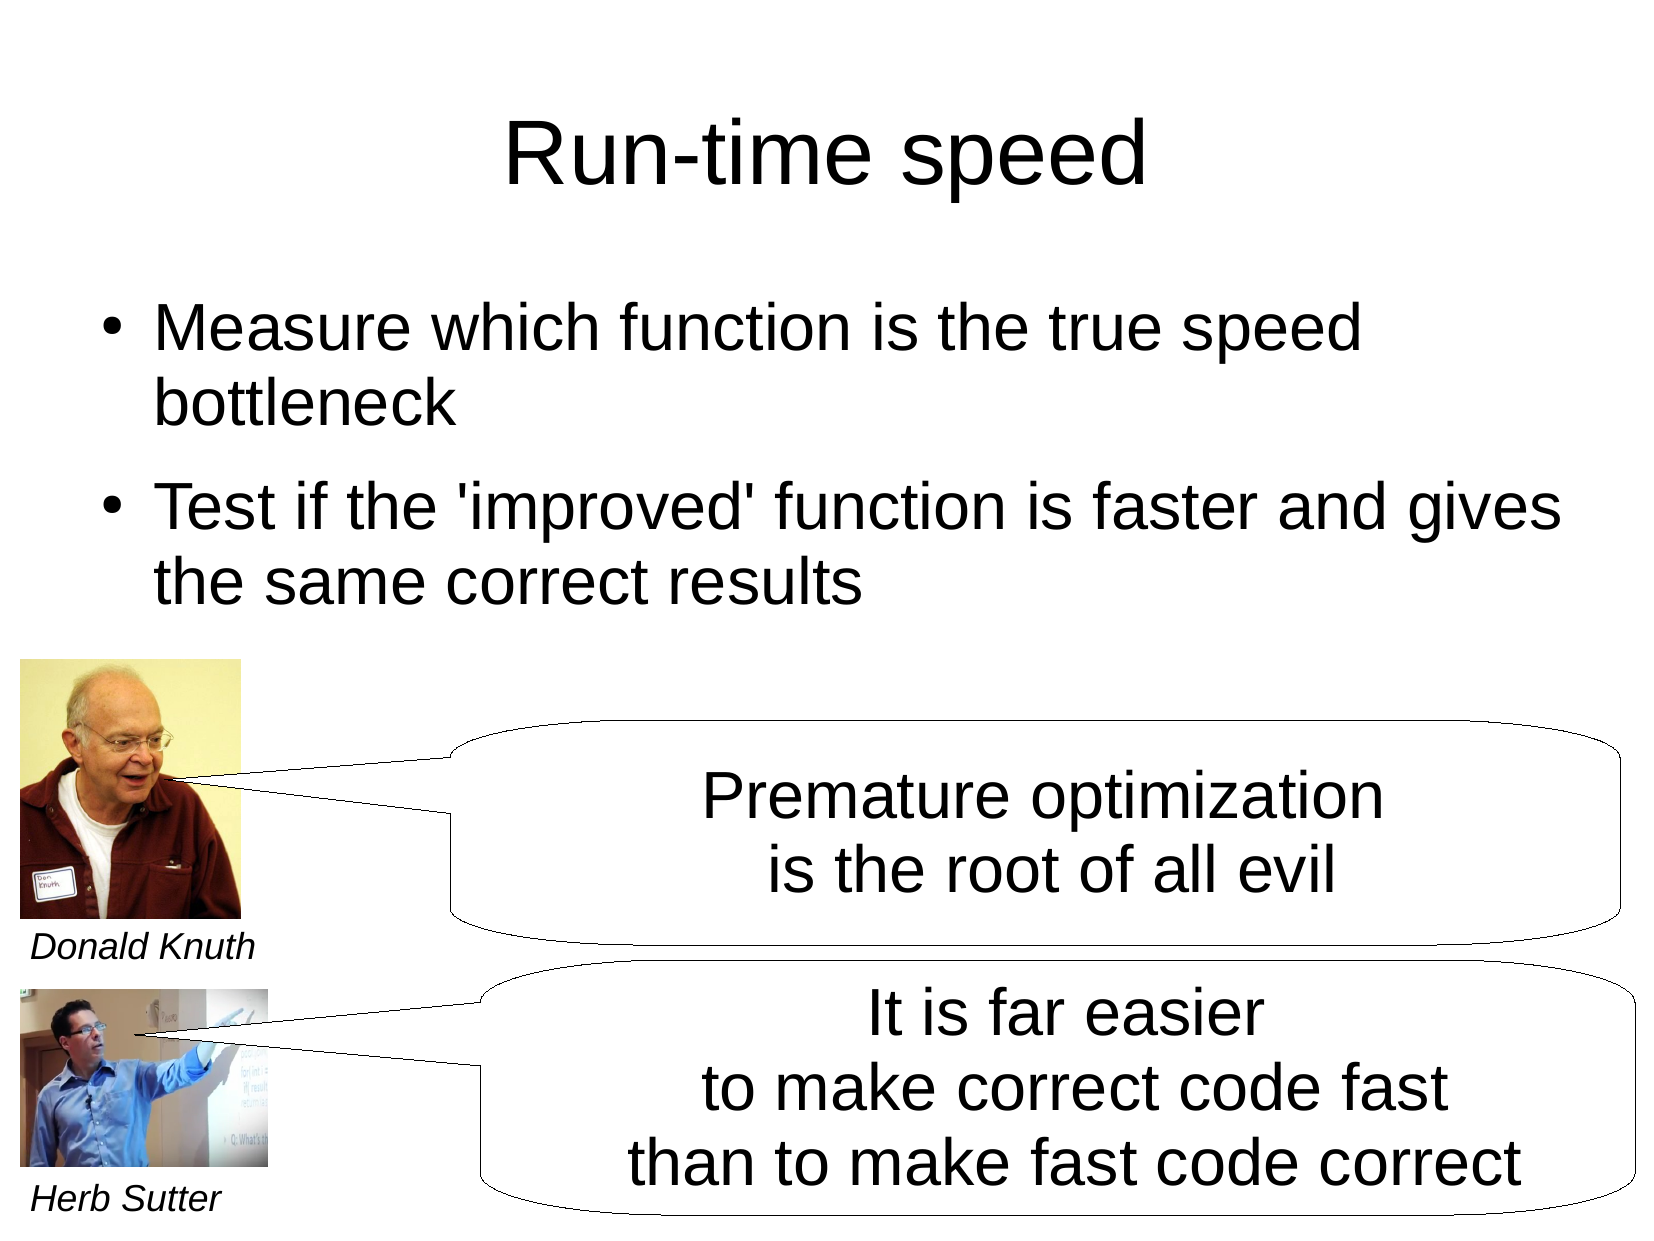

# Run-time speed
Measure which function is the true speed bottleneck
Test if the 'improved' function is faster and gives the same correct results
Premature optimization
is the root of all evil
Donald Knuth
It is far easier
to make correct code fast
than to make fast code correct
Herb Sutter